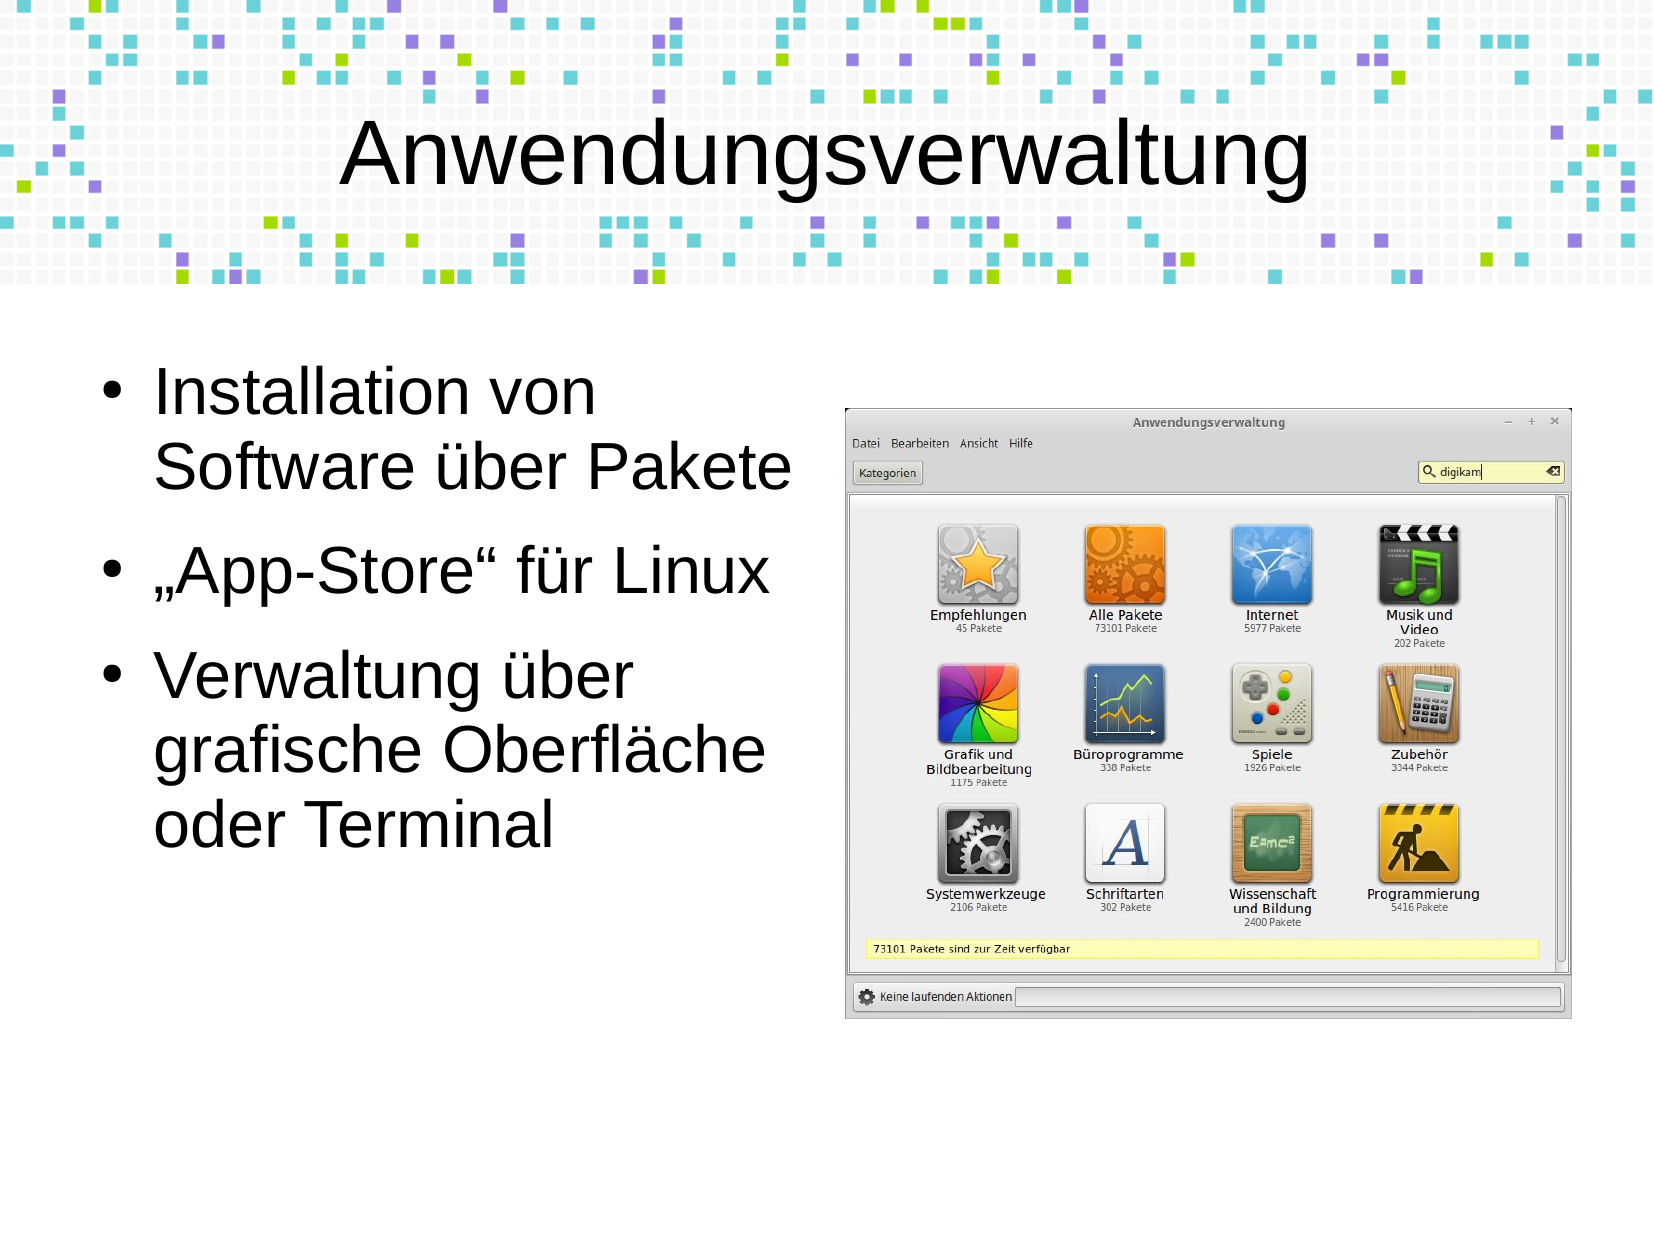

# Anwendungsverwaltung
Installation von Software über Pakete
„App-Store“ für Linux
Verwaltung über grafische Oberfläche oder Terminal